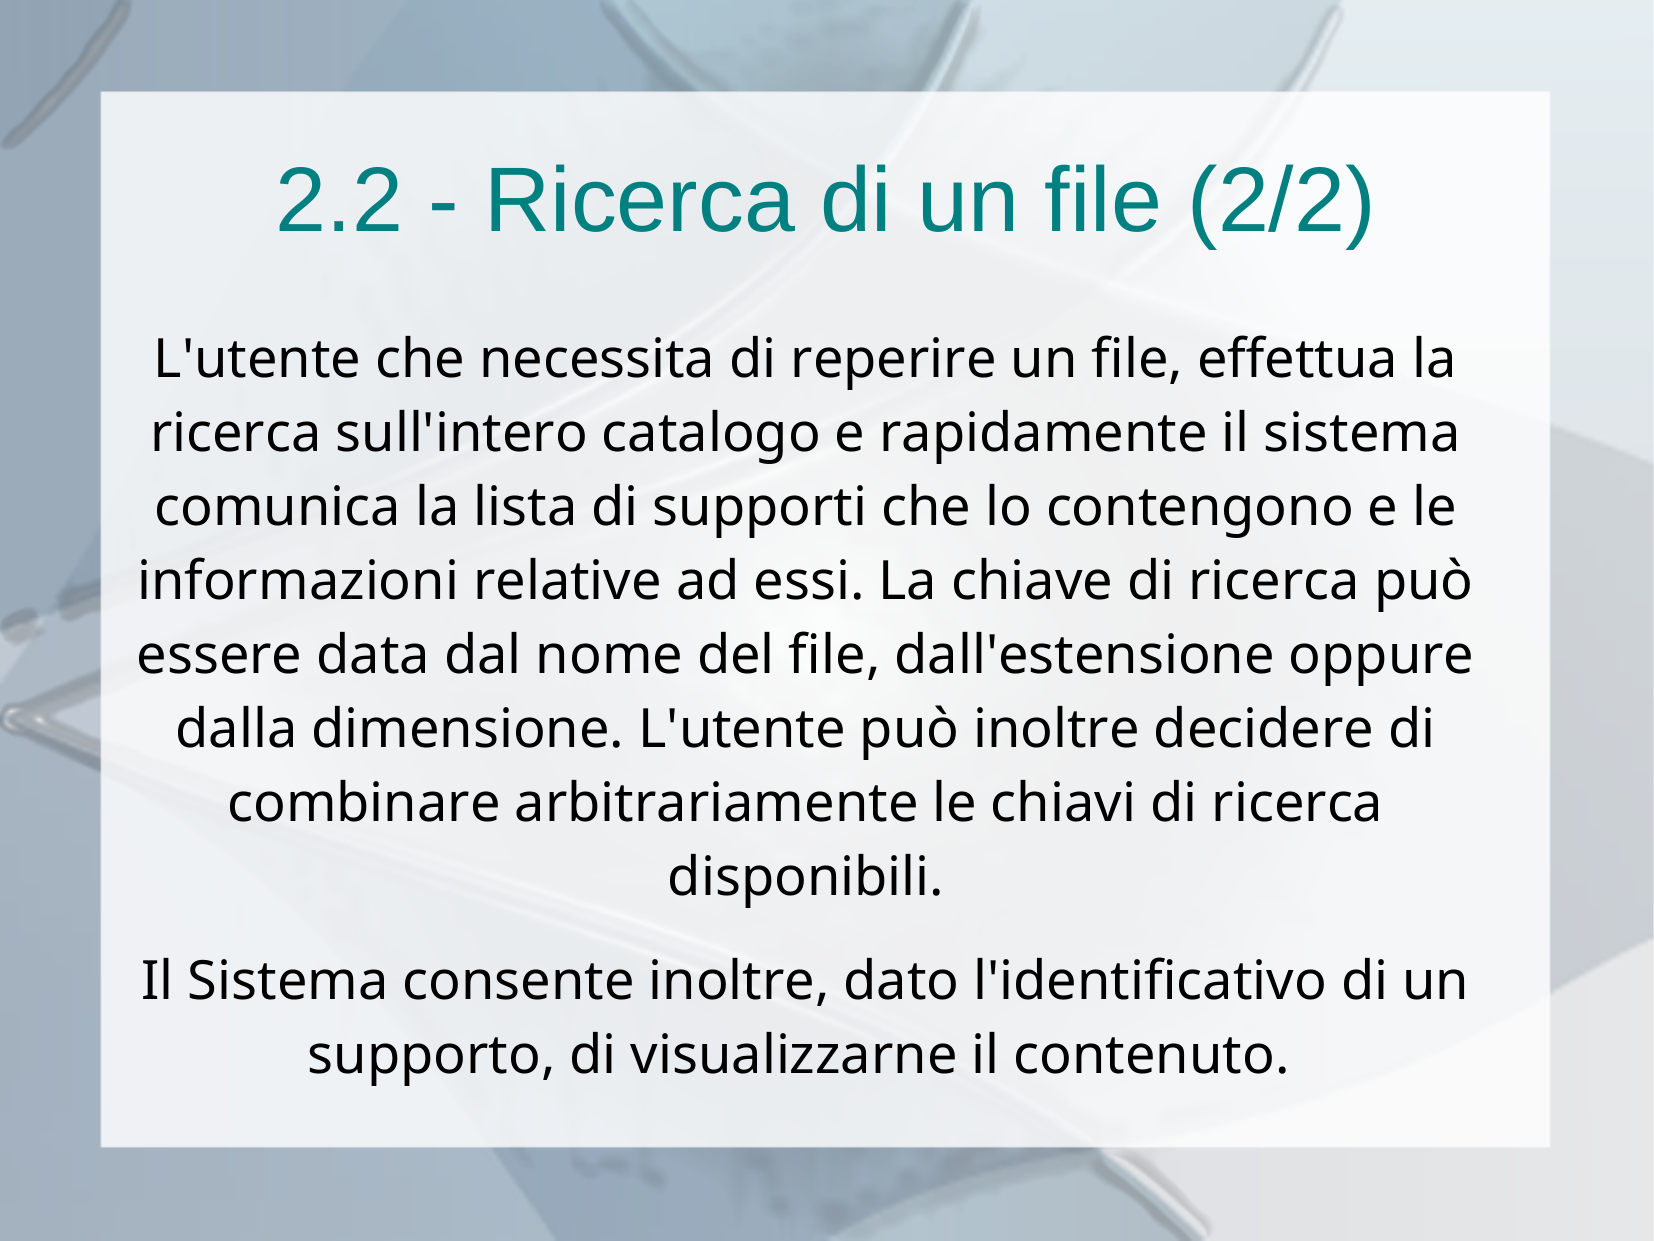

# 2.2 - Ricerca di un file (2/2)
L'utente che necessita di reperire un file, effettua la ricerca sull'intero catalogo e rapidamente il sistema comunica la lista di supporti che lo contengono e le informazioni relative ad essi. La chiave di ricerca può essere data dal nome del file, dall'estensione oppure dalla dimensione. L'utente può inoltre decidere di combinare arbitrariamente le chiavi di ricerca disponibili.
Il Sistema consente inoltre, dato l'identificativo di un supporto, di visualizzarne il contenuto.